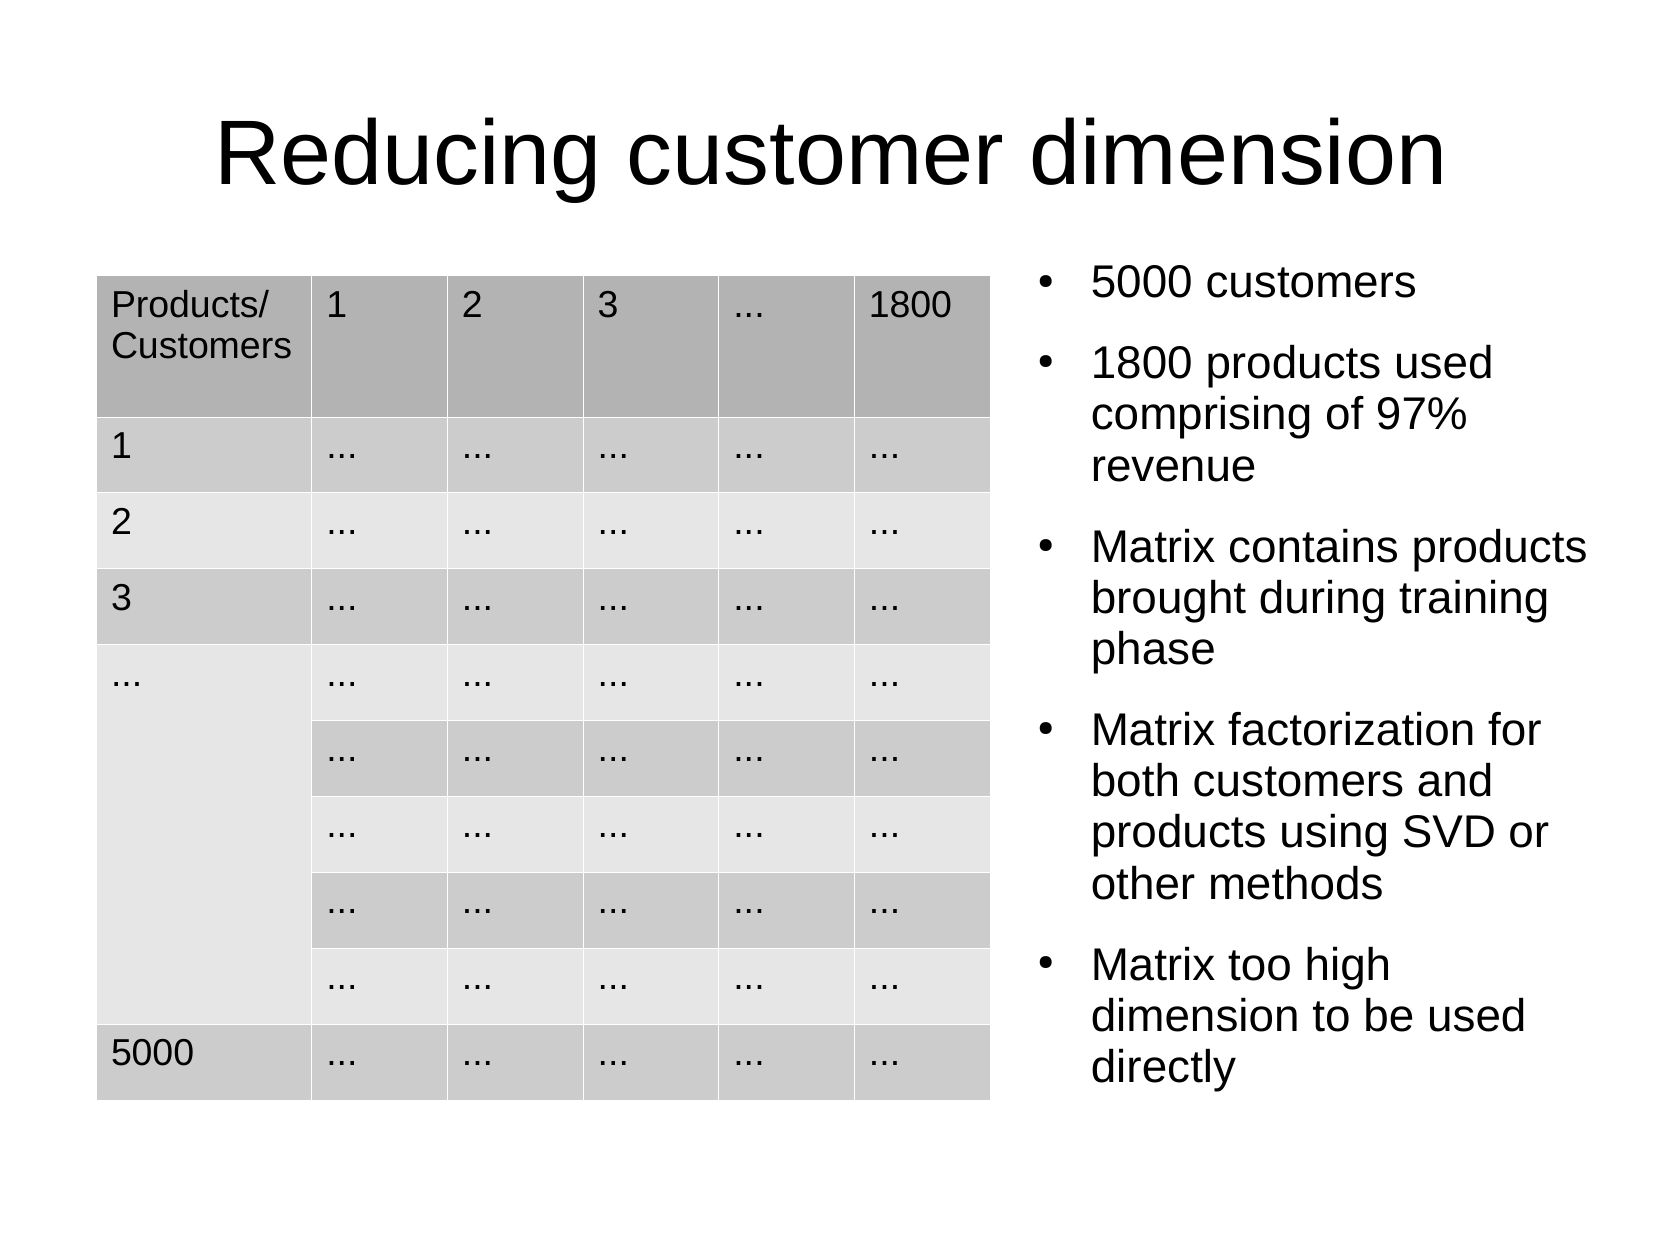

# Reducing customer dimension
5000 customers
1800 products used comprising of 97% revenue
Matrix contains products brought during training phase
Matrix factorization for both customers and products using SVD or other methods
Matrix too high dimension to be used directly
| Products/ Customers | 1 | 2 | 3 | ... | 1800 |
| --- | --- | --- | --- | --- | --- |
| 1 | ... | ... | ... | ... | ... |
| 2 | ... | ... | ... | ... | ... |
| 3 | ... | ... | ... | ... | ... |
| ... | ... | ... | ... | ... | ... |
| | ... | ... | ... | ... | ... |
| | ... | ... | ... | ... | ... |
| | ... | ... | ... | ... | ... |
| | ... | ... | ... | ... | ... |
| 5000 | ... | ... | ... | ... | ... |